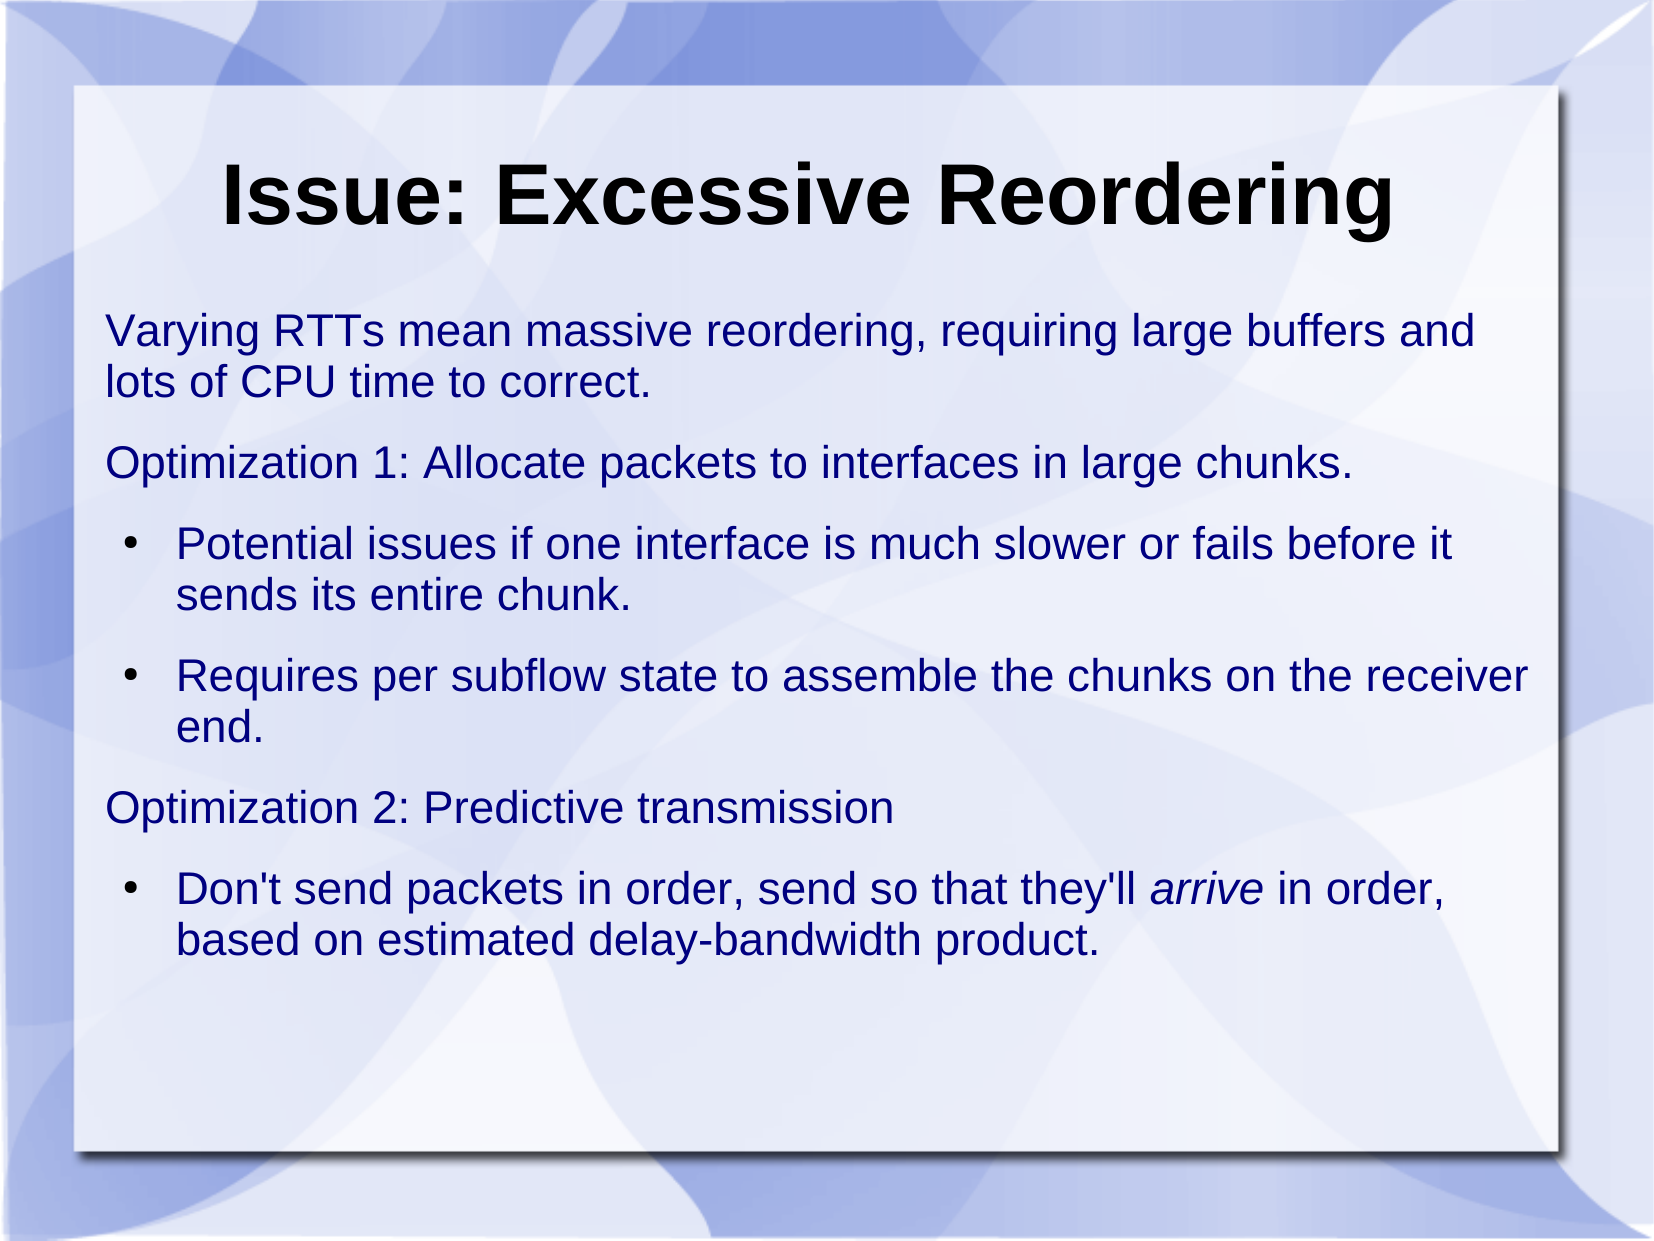

# Issue: Excessive Reordering
Varying RTTs mean massive reordering, requiring large buffers and lots of CPU time to correct.
Optimization 1: Allocate packets to interfaces in large chunks.
Potential issues if one interface is much slower or fails before it sends its entire chunk.
Requires per subflow state to assemble the chunks on the receiver end.
Optimization 2: Predictive transmission
Don't send packets in order, send so that they'll arrive in order, based on estimated delay-bandwidth product.